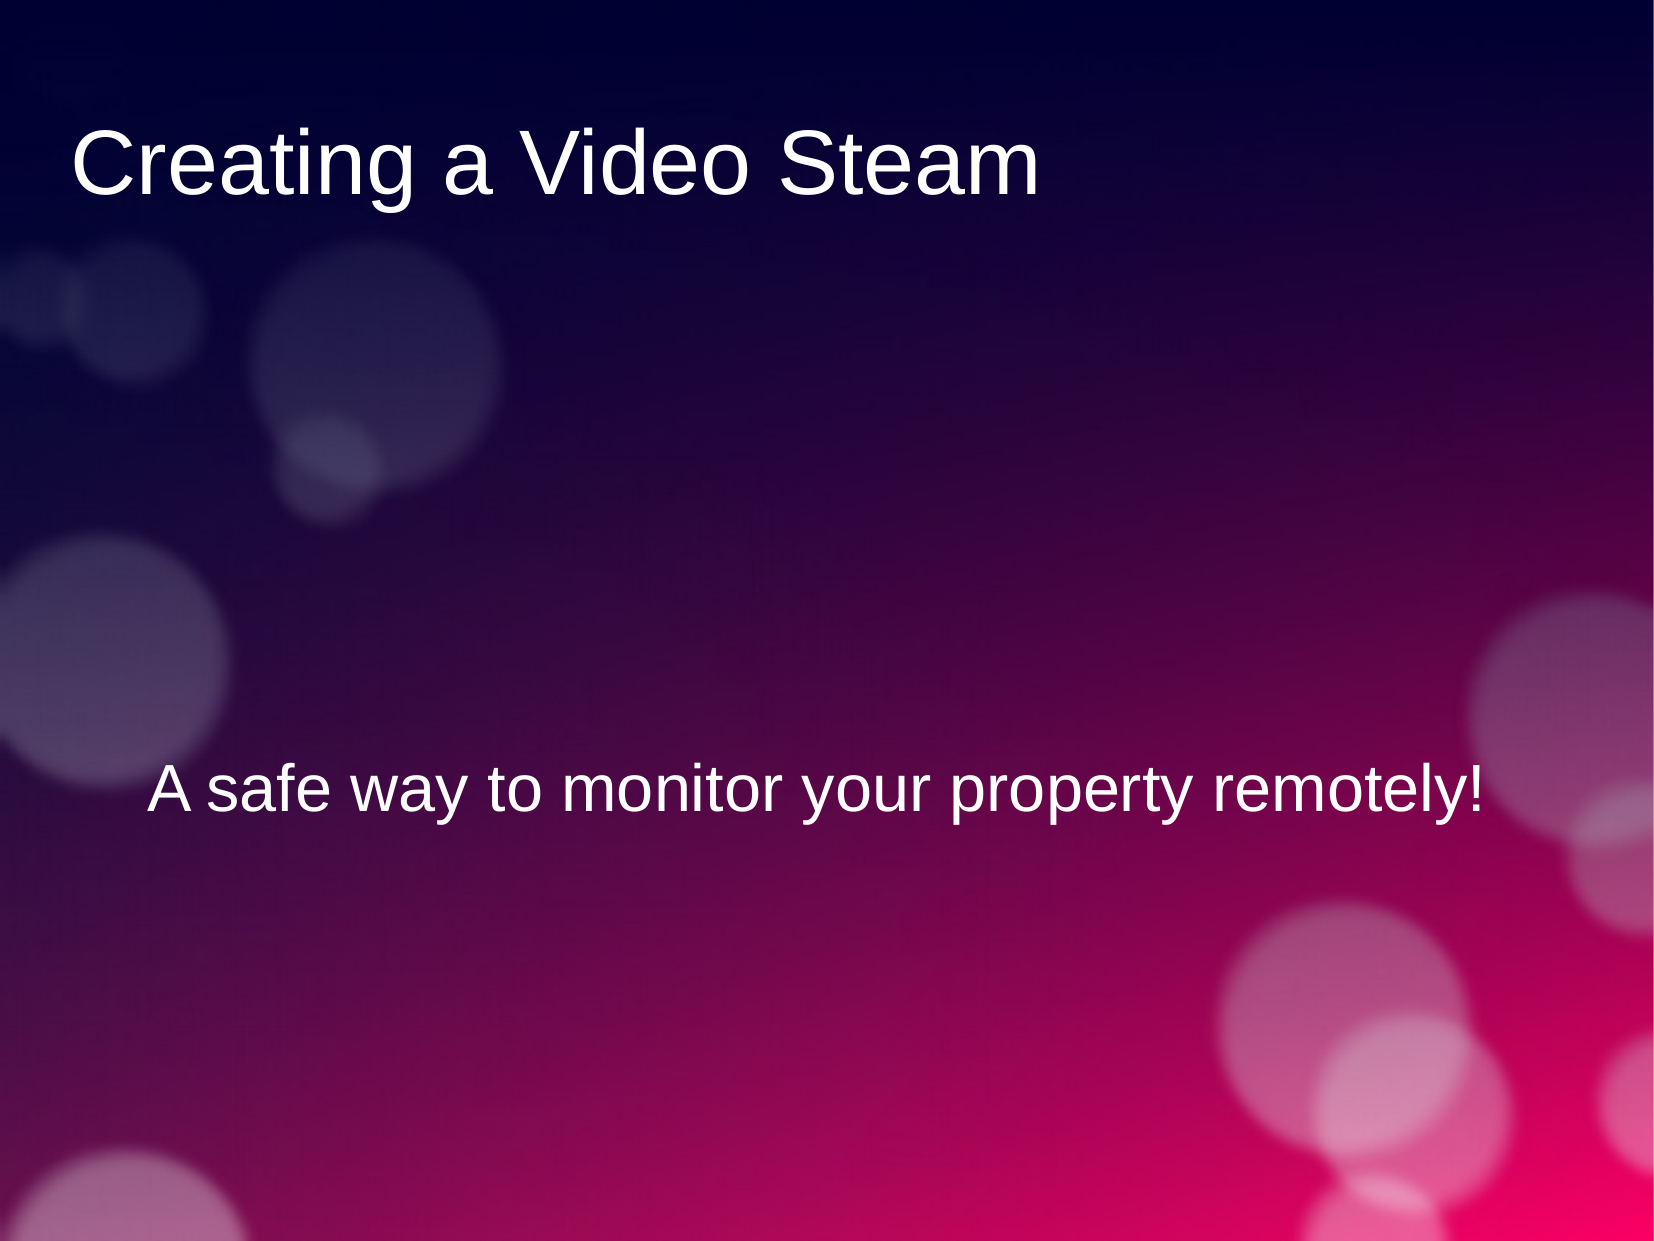

# Creating a Video Steam
A safe way to monitor your property remotely!